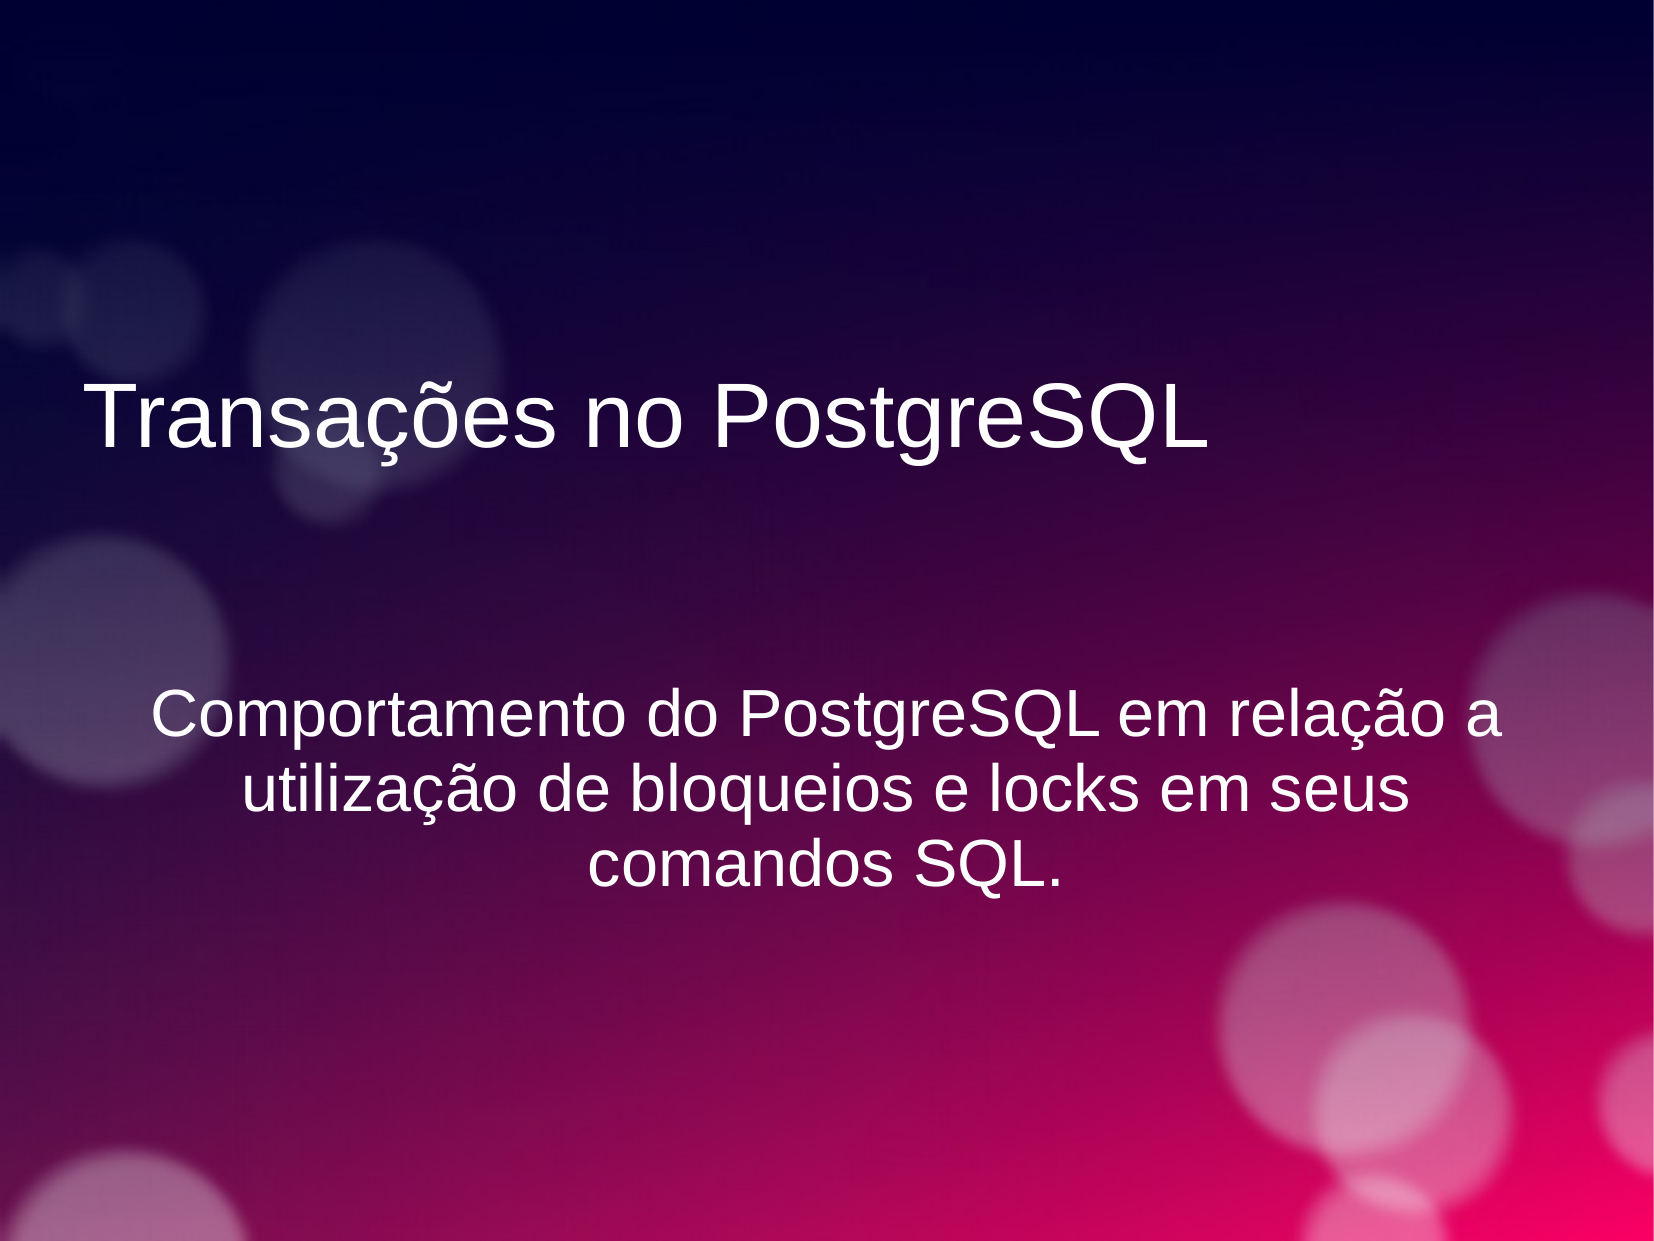

# Transações no PostgreSQL
Comportamento do PostgreSQL em relação a utilização de bloqueios e locks em seus comandos SQL.